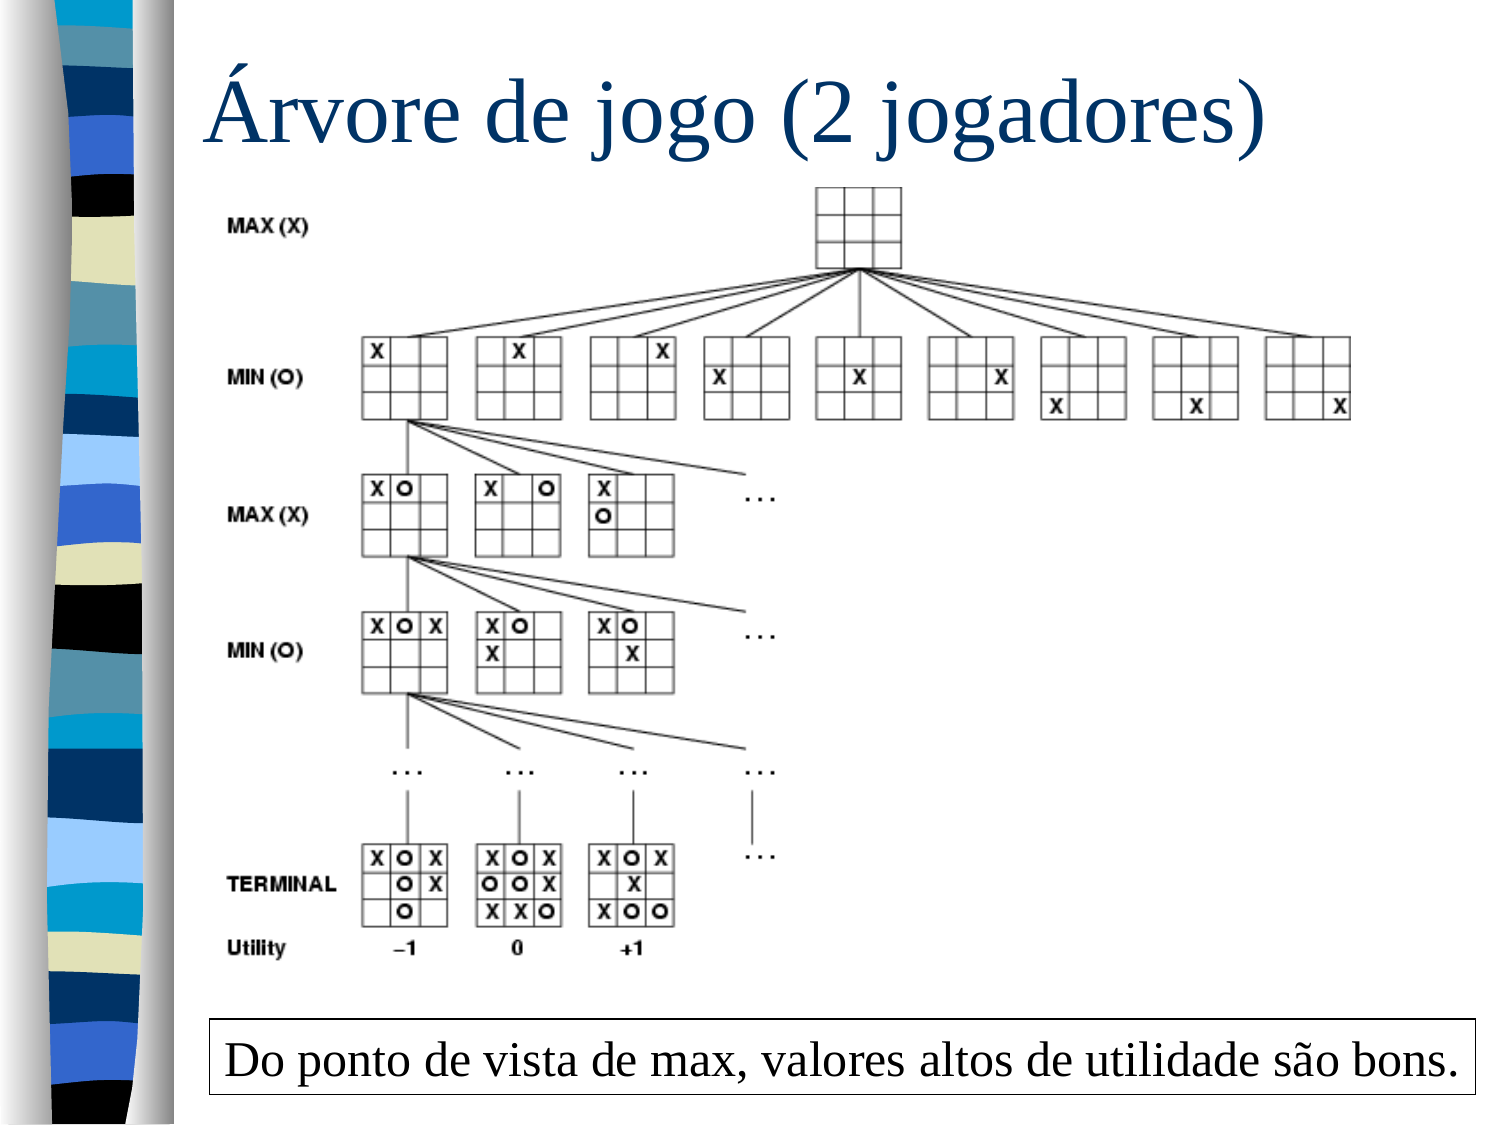

# Árvore de jogo (2 jogadores)
Do ponto de vista de max, valores altos de utilidade são bons.